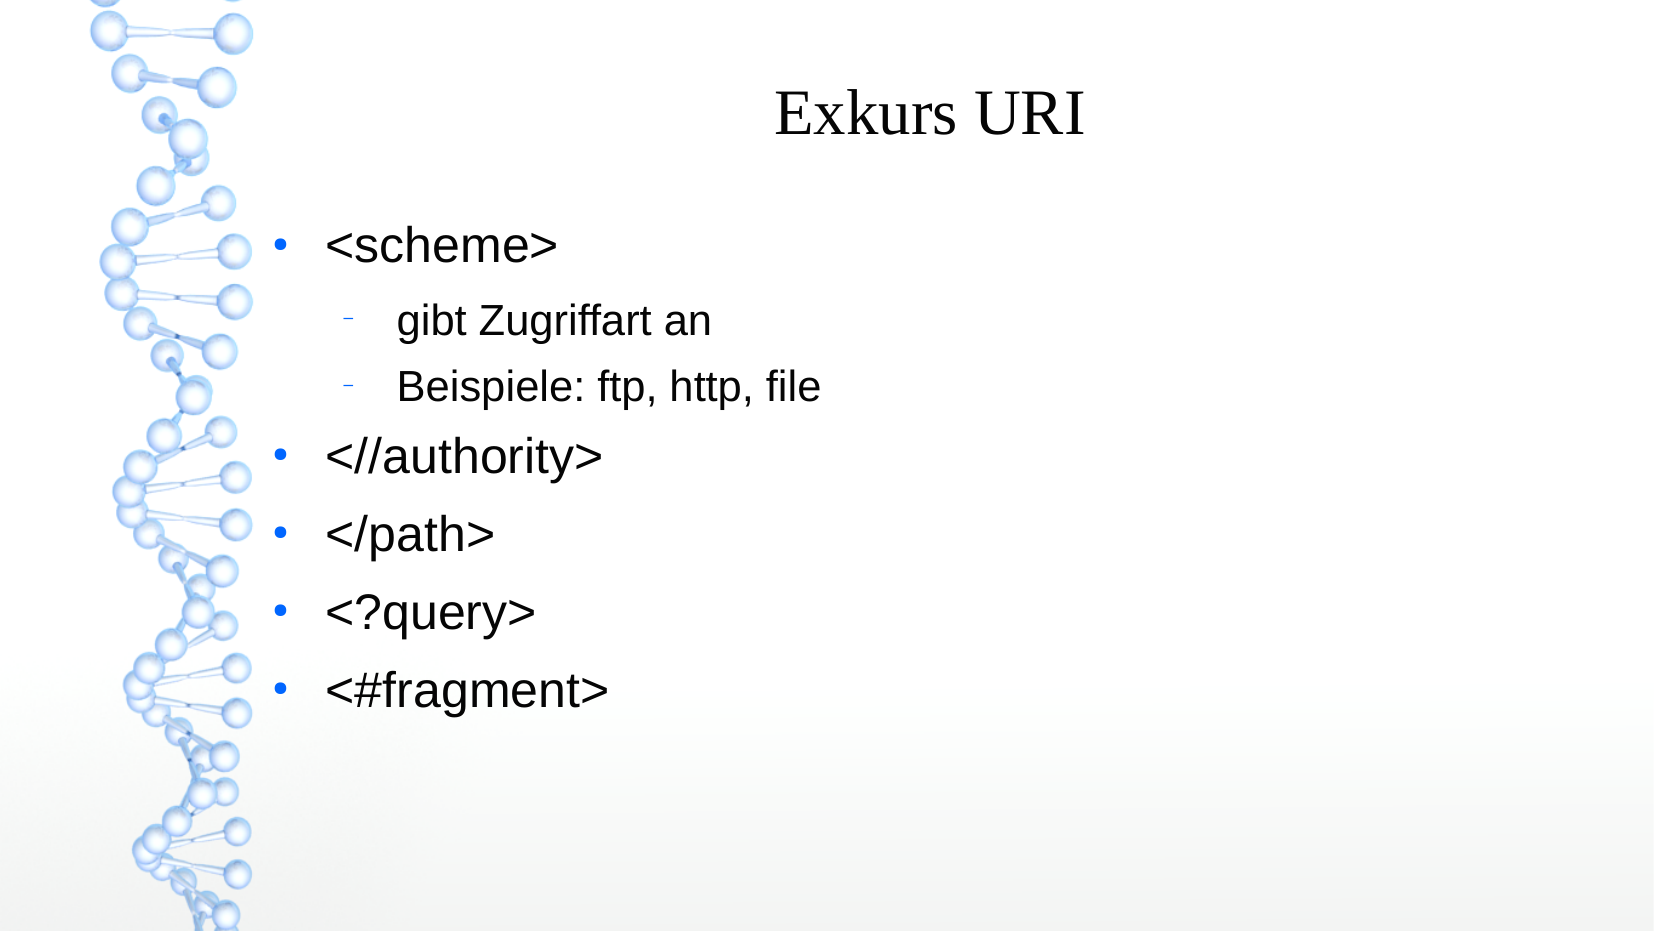

# Exkurs URI
<scheme>
gibt Zugriffart an
Beispiele: ftp, http, file
<//authority>
</path>
<?query>
<#fragment>